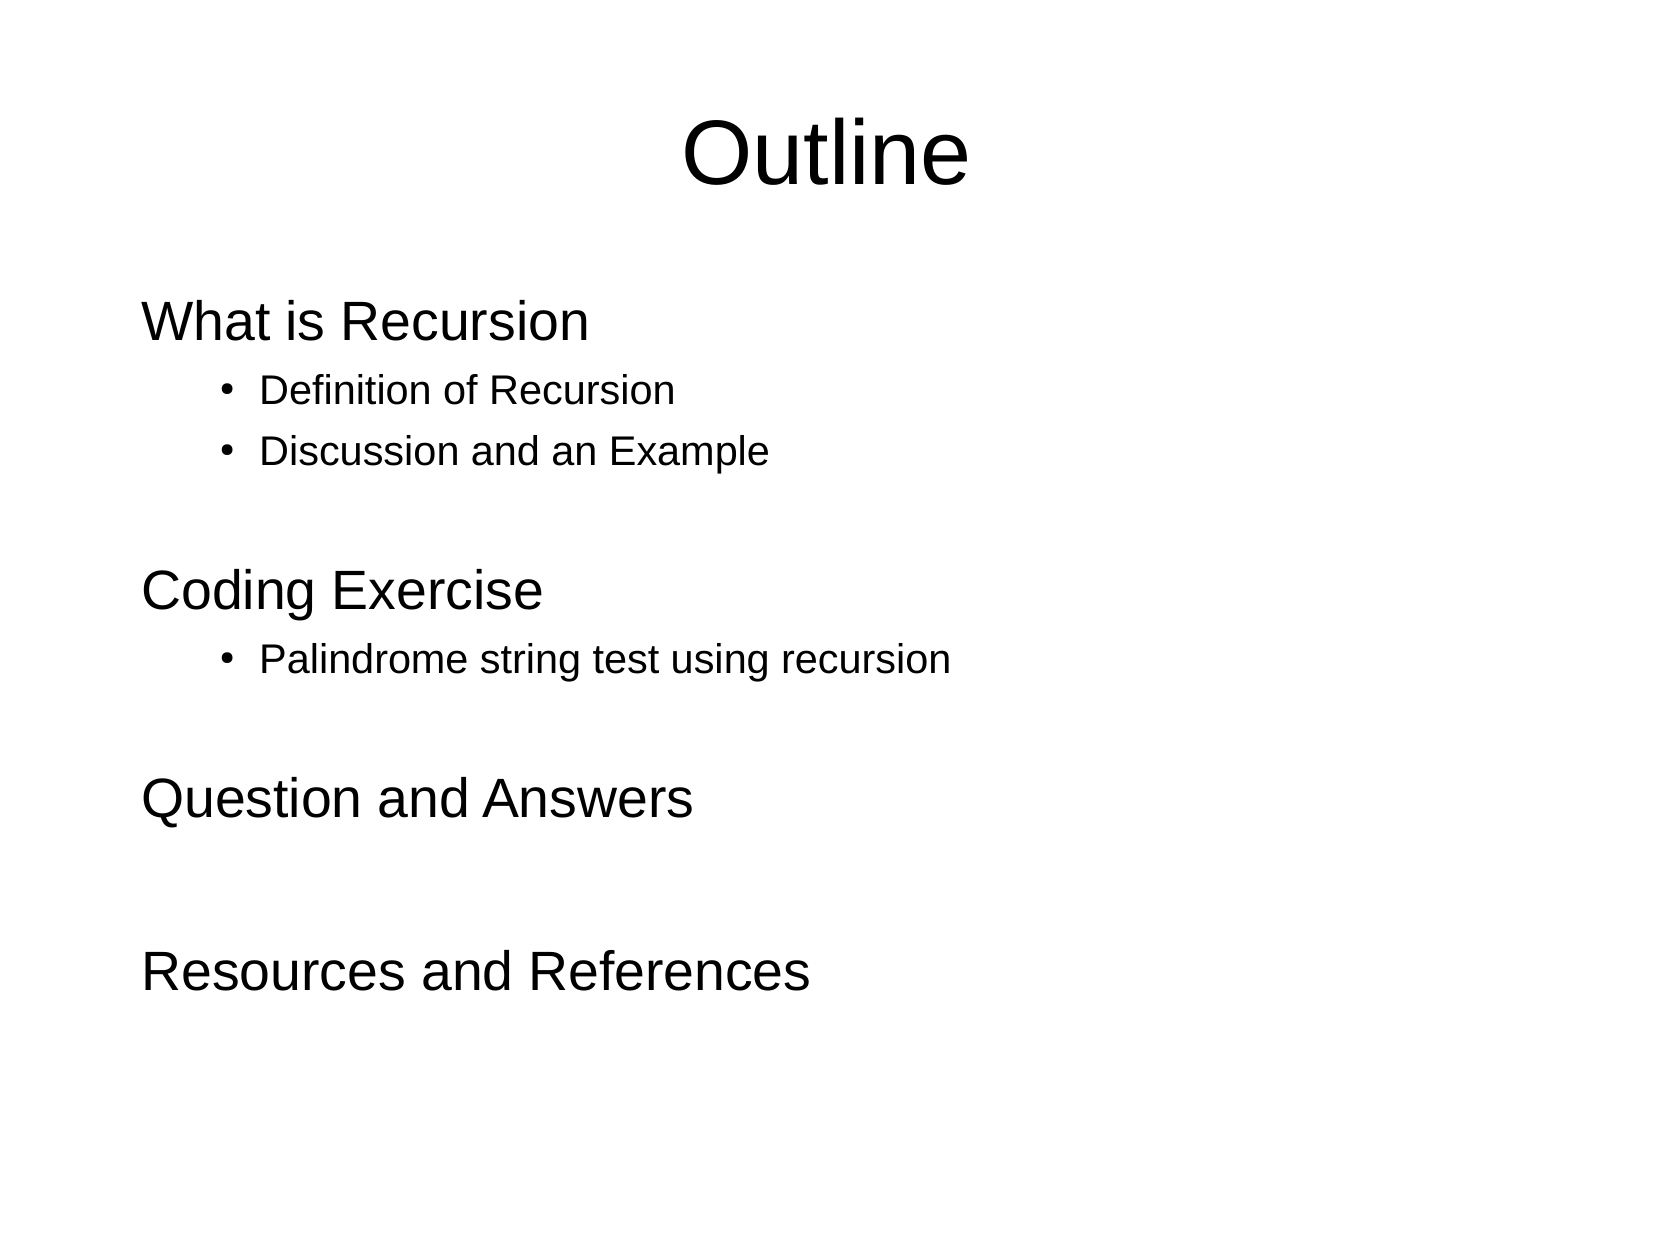

# Outline
What is Recursion
Definition of Recursion
Discussion and an Example
Coding Exercise
Palindrome string test using recursion
Question and Answers
Resources and References